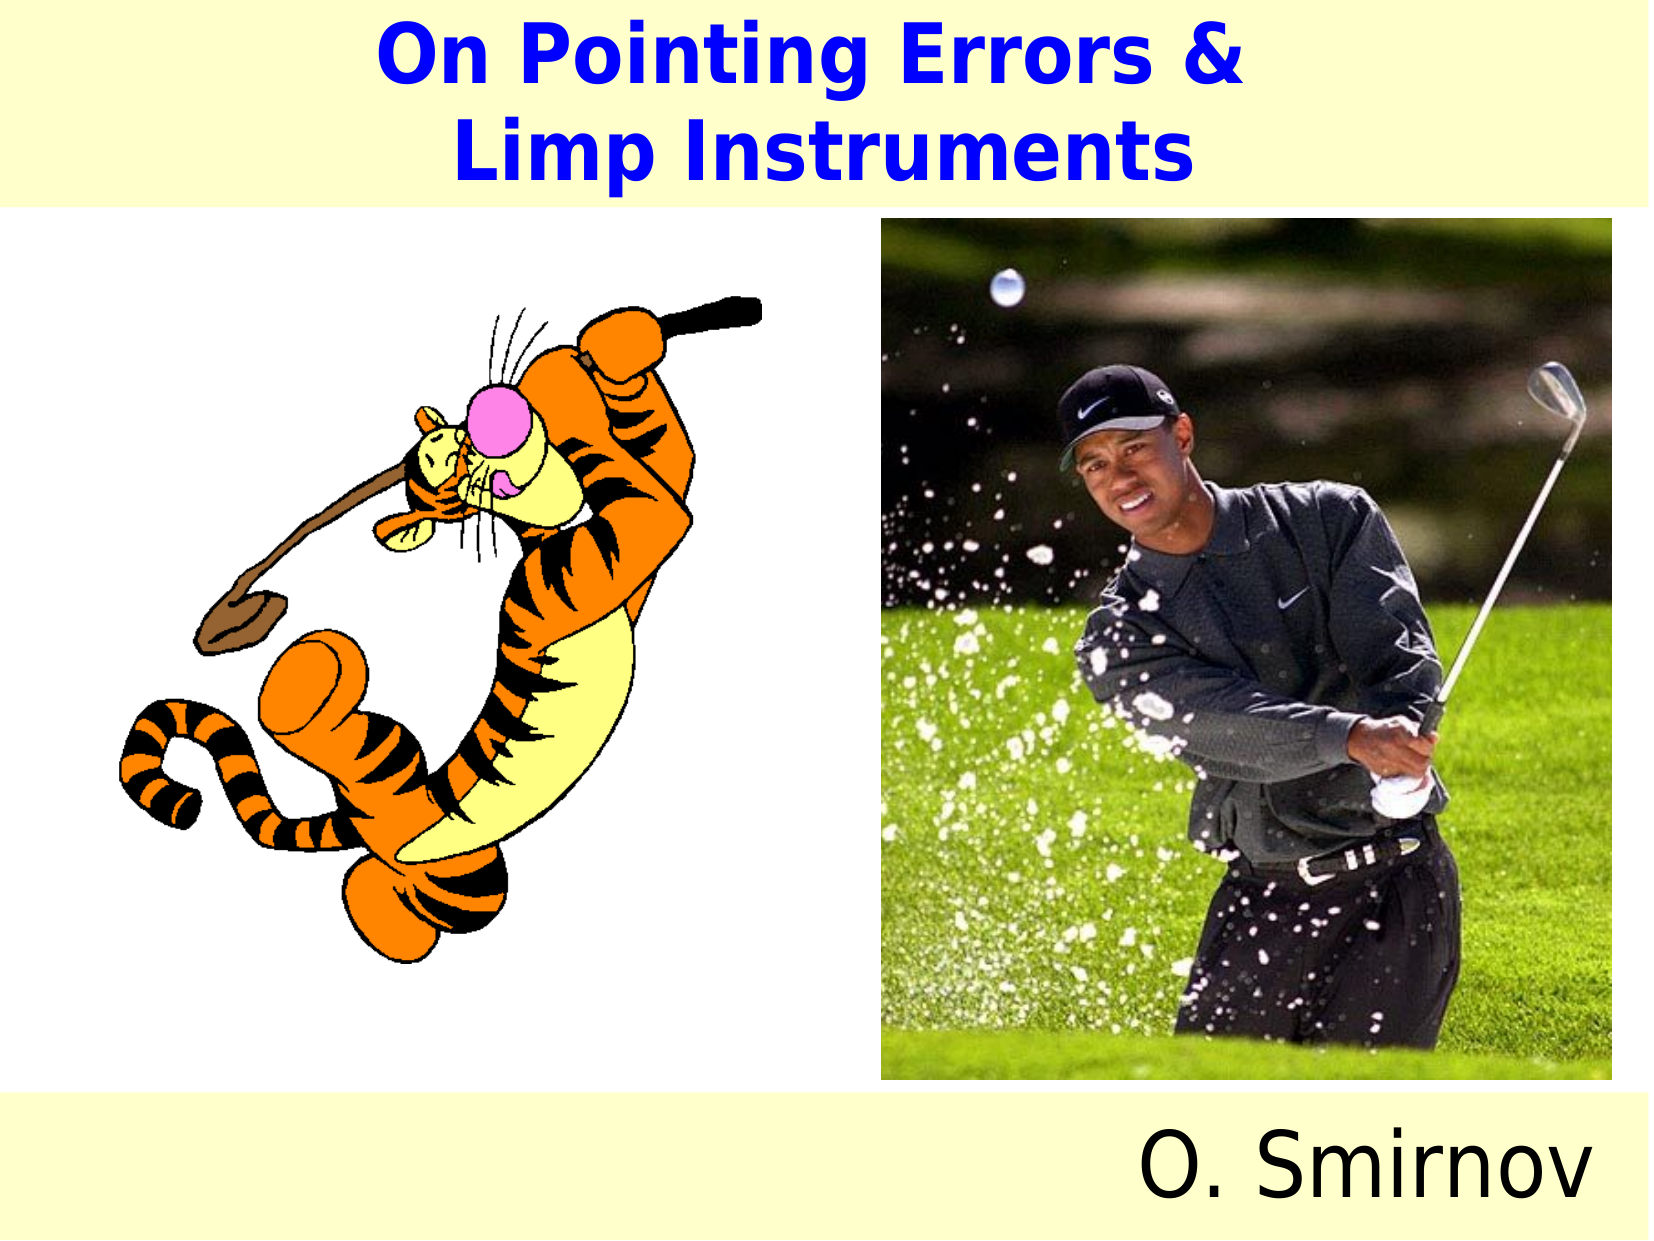

# On Pointing Errors & Limp Instruments
O. Smirnov